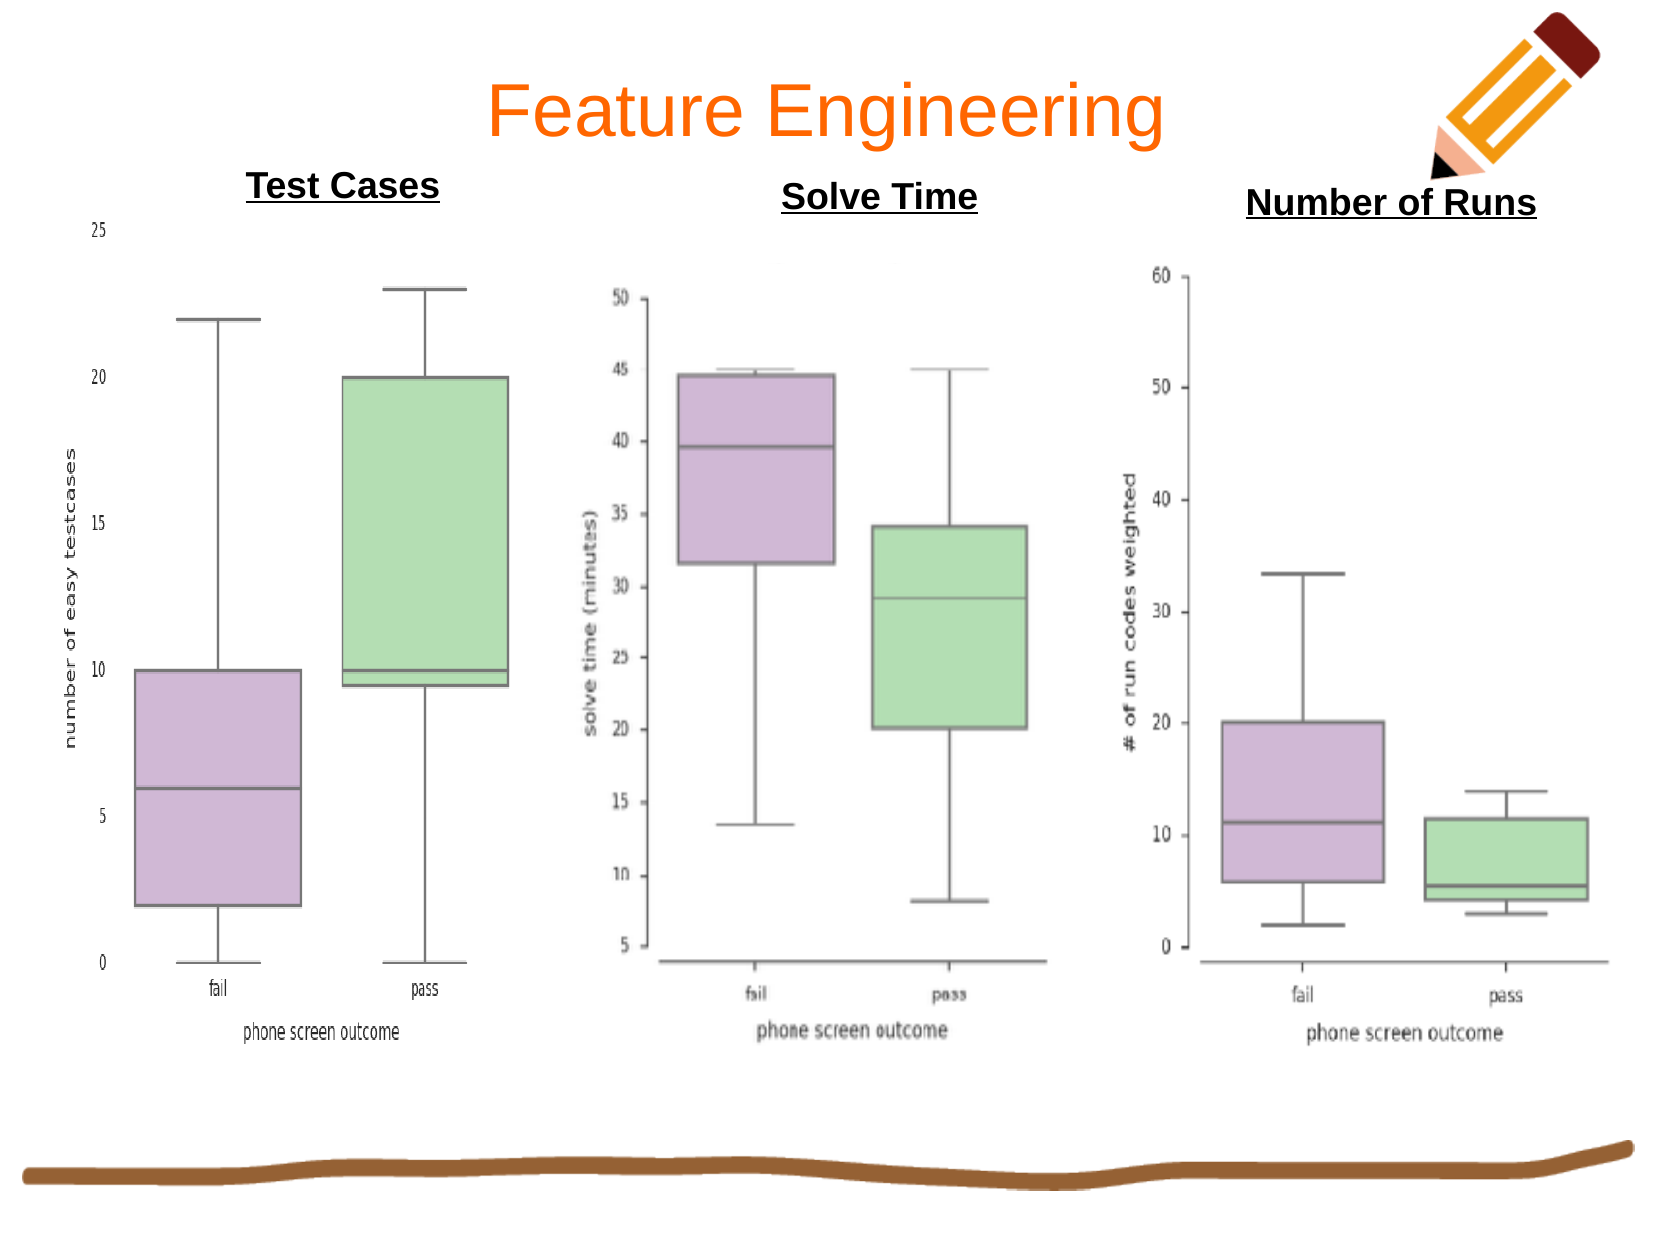

# Feature Engineering
Test Cases
Solve Time
Number of Runs